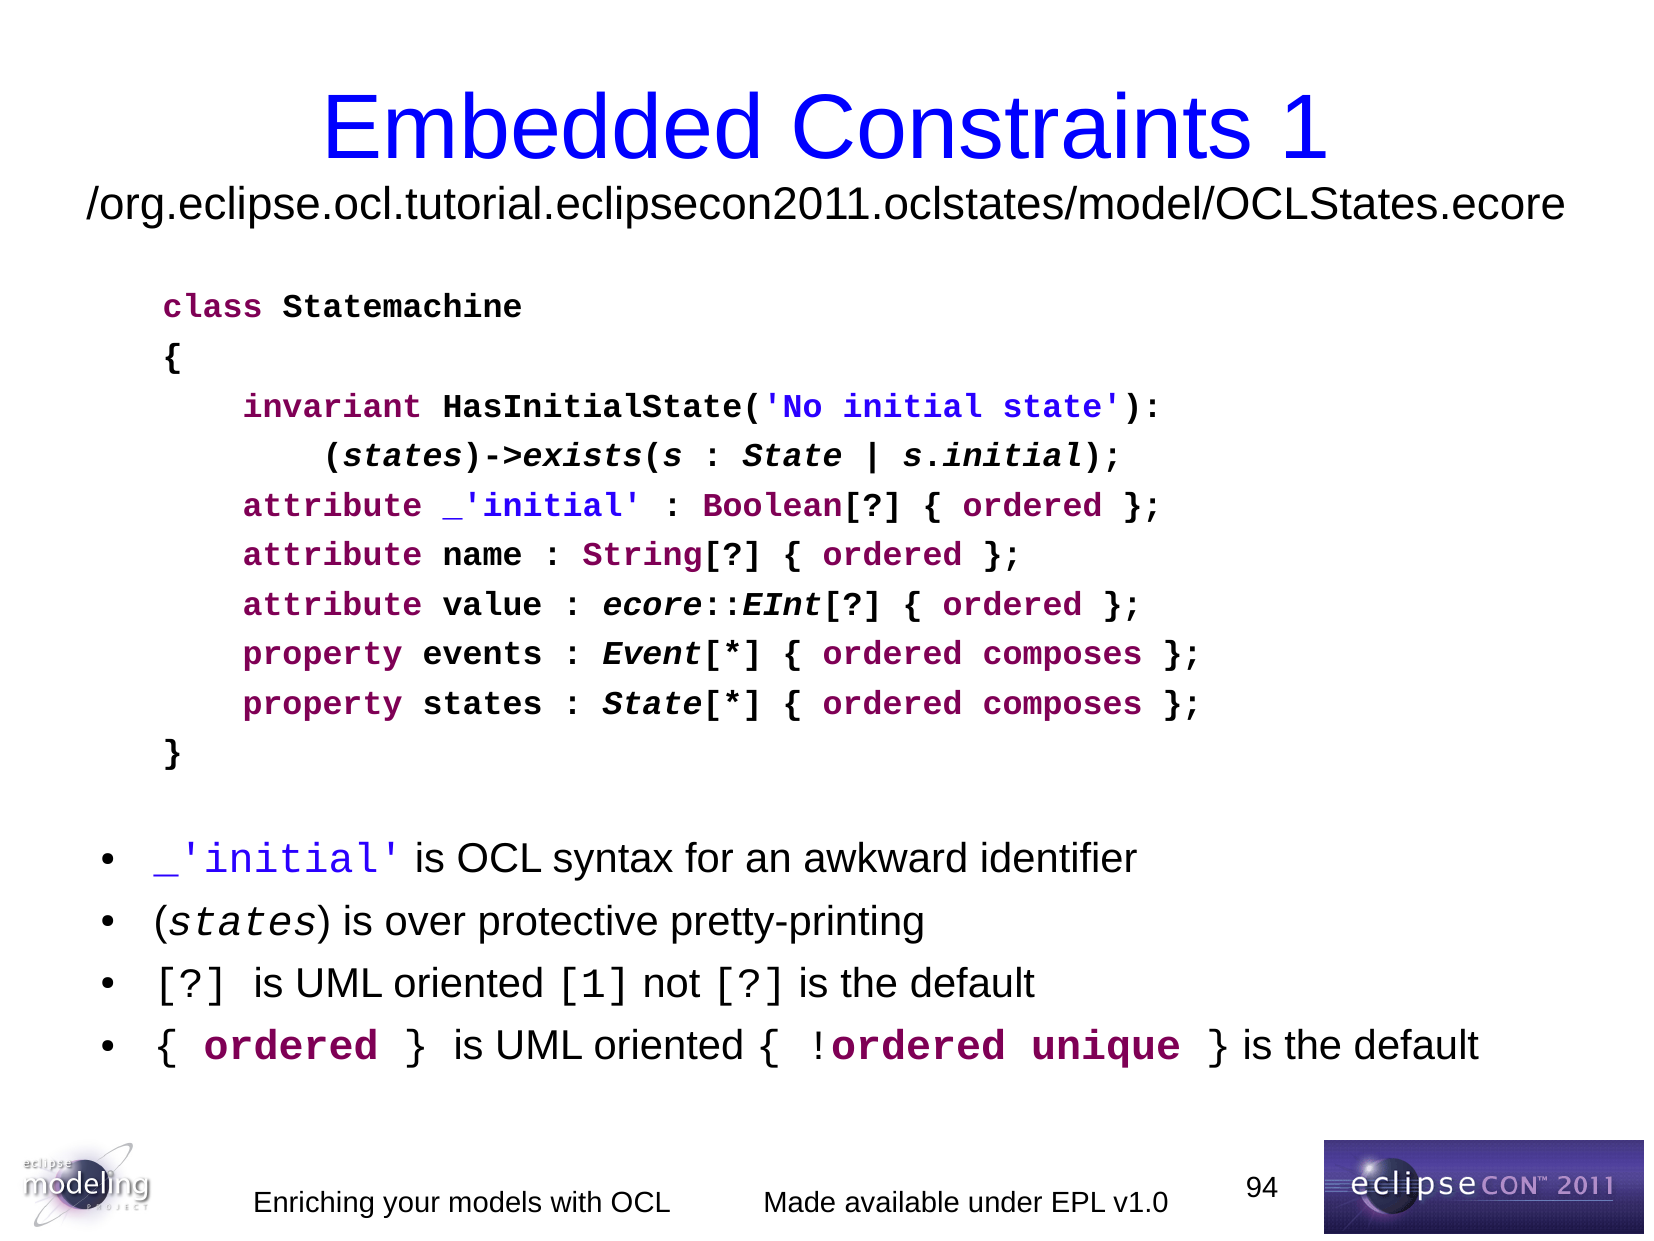

# Embedded Constraints 1 /org.eclipse.ocl.tutorial.eclipsecon2011.oclstates/model/OCLStates.ecore
 class Statemachine
 {
 invariant HasInitialState('No initial state'):
 (states)->exists(s : State | s.initial);
 attribute _'initial' : Boolean[?] { ordered };
 attribute name : String[?] { ordered };
 attribute value : ecore::EInt[?] { ordered };
 property events : Event[*] { ordered composes };
 property states : State[*] { ordered composes };
 }
_'initial' is OCL syntax for an awkward identifier
(states) is over protective pretty-printing
[?] is UML oriented [1] not [?] is the default
{ ordered } is UML oriented { !ordered unique } is the default
94
Enriching your models with OCL